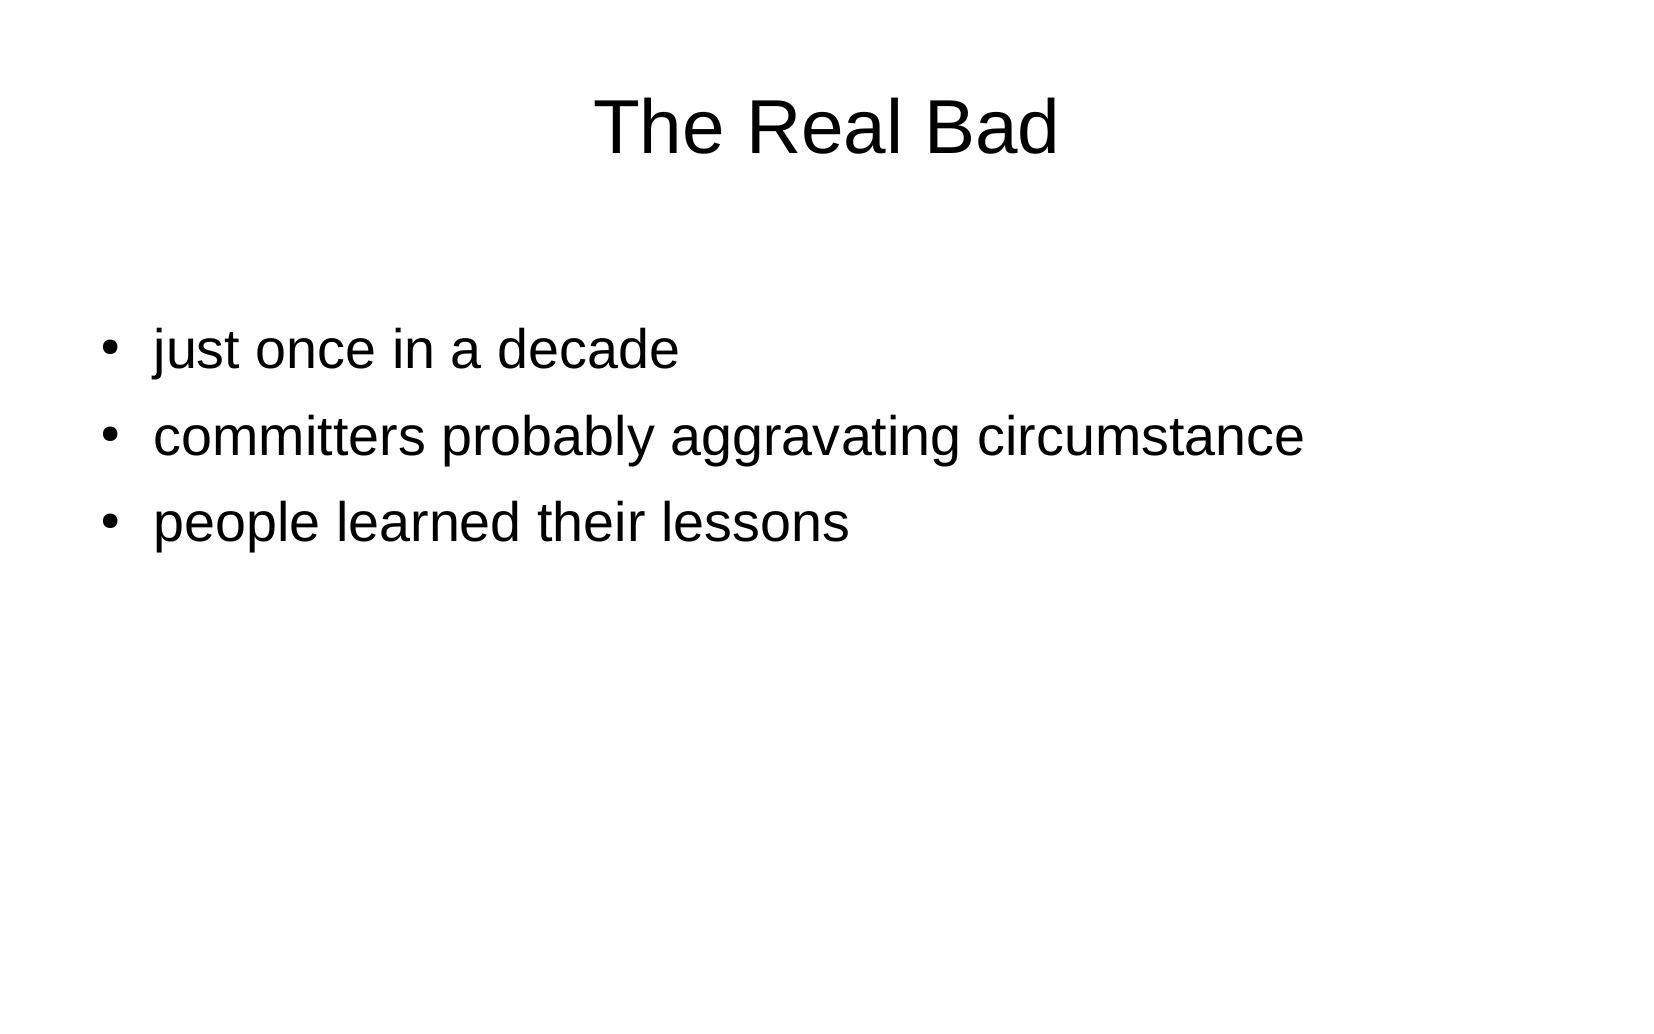

# The Real Bad
just once in a decade
committers probably aggravating circumstance
people learned their lessons